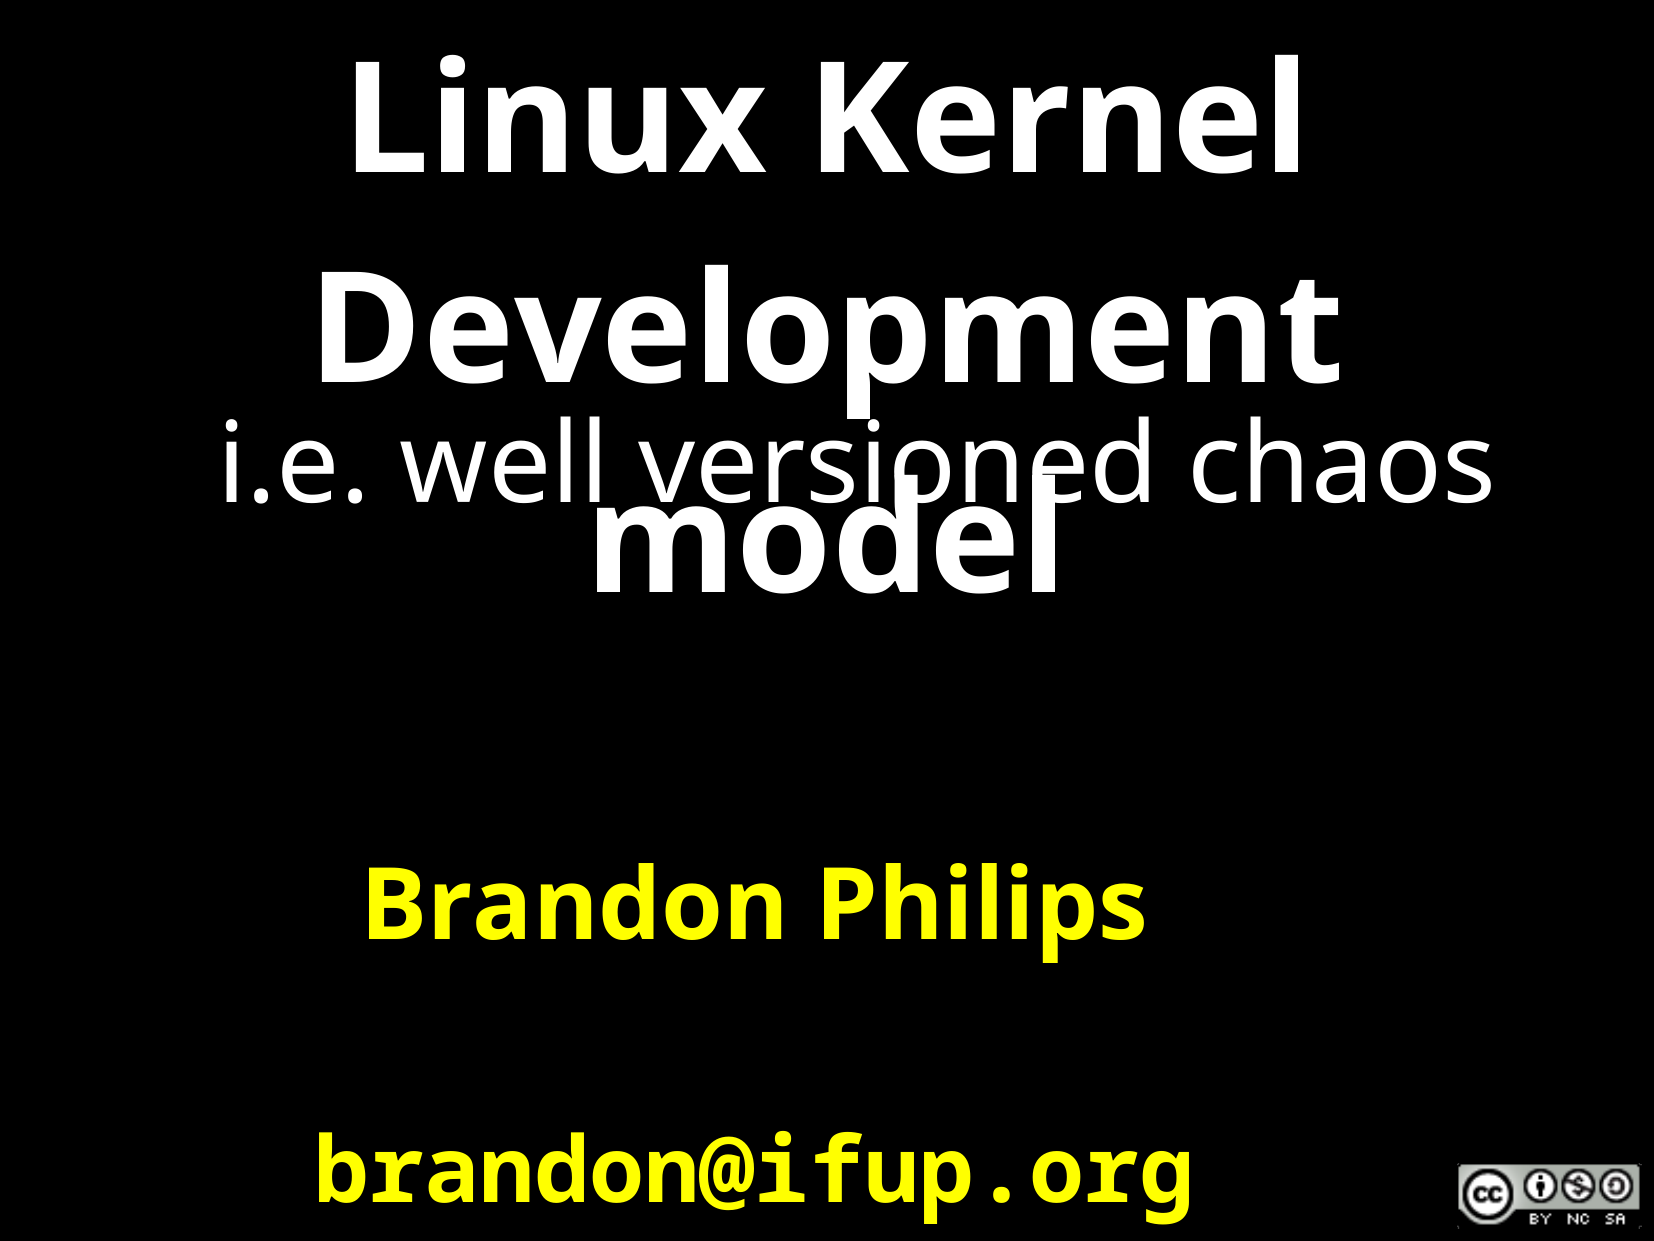

Linux Kernel Development model
i.e. well versioned chaos
Brandon Philips
brandon@ifup.org